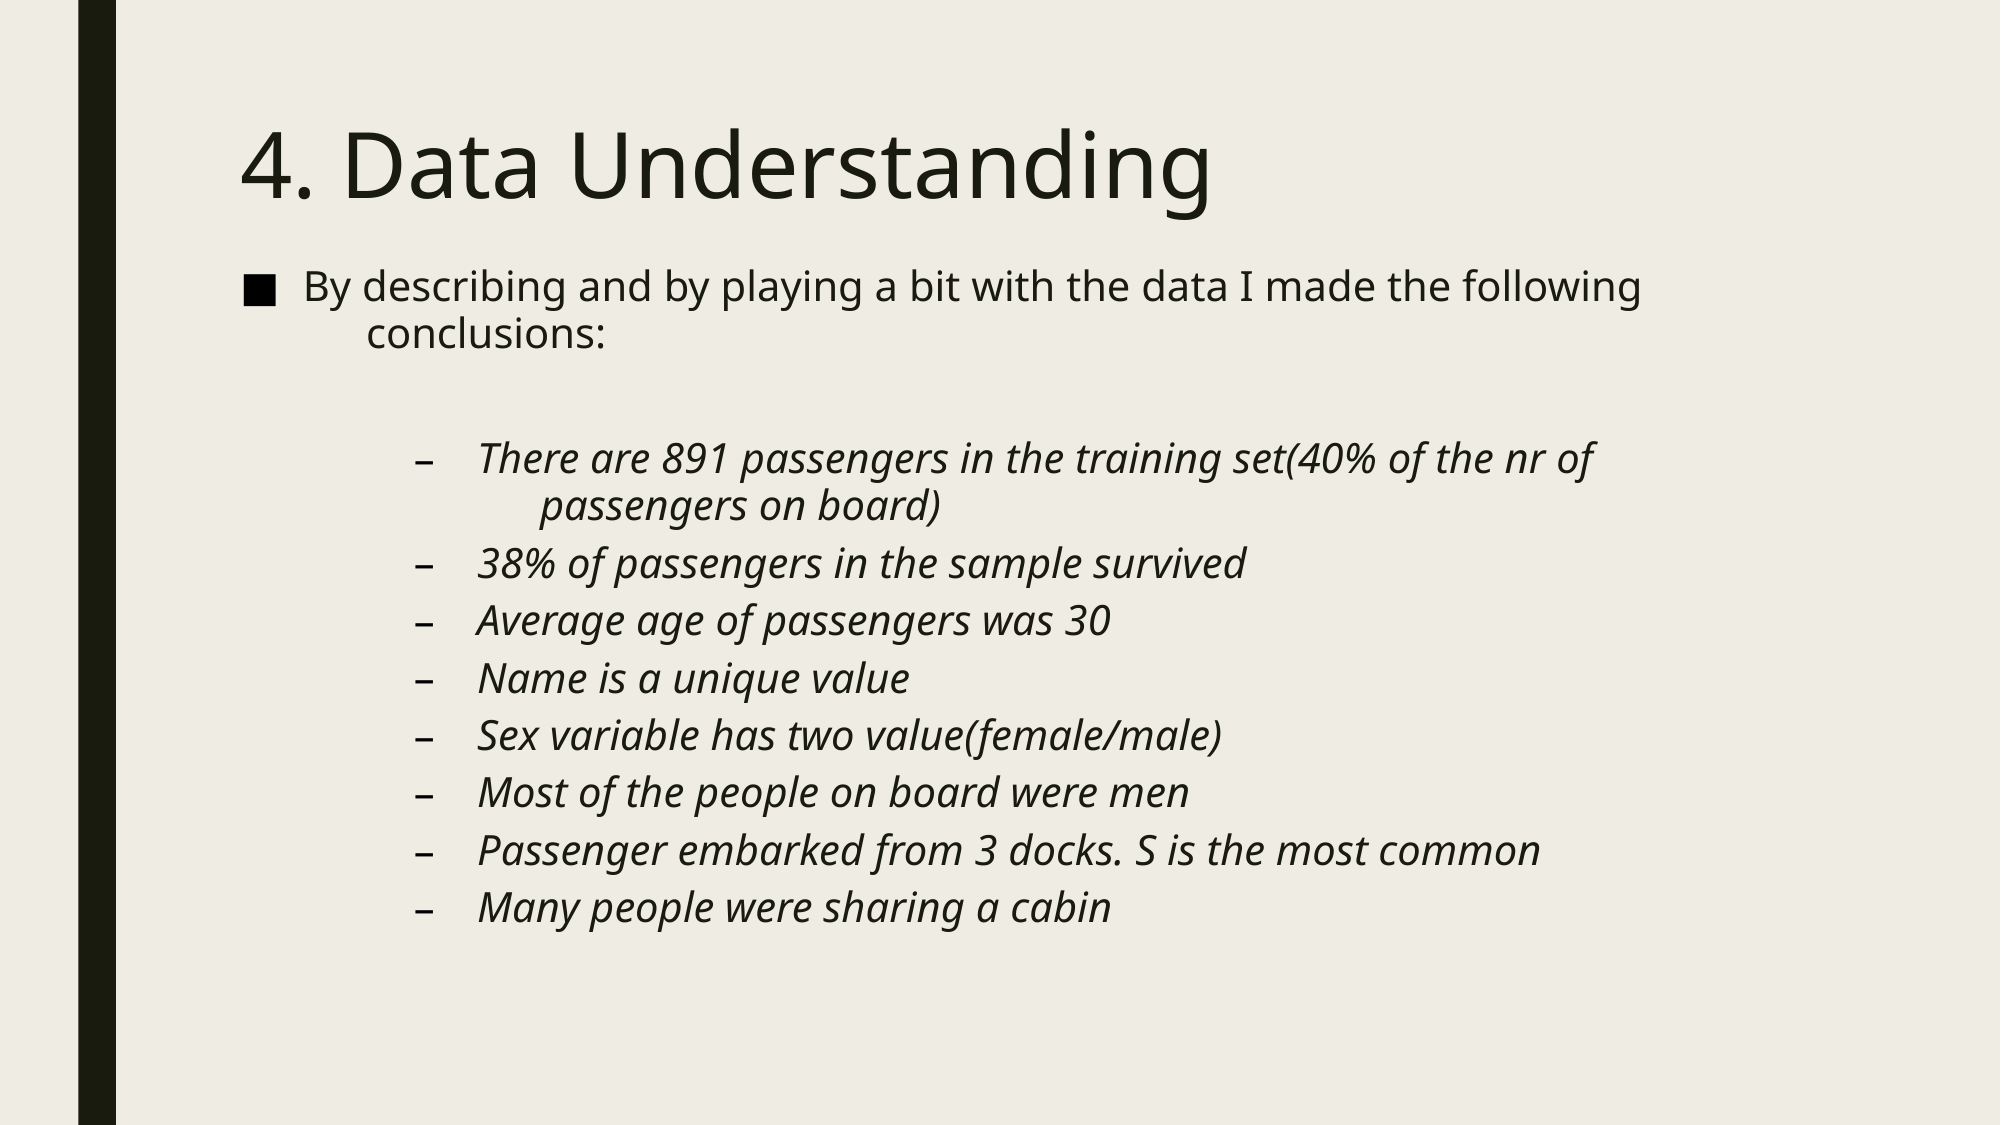

# 4. Data Understanding
By describing and by playing a bit with the data I made the following conclusions:
There are 891 passengers in the training set(40% of the nr of passengers on board)
38% of passengers in the sample survived
Average age of passengers was 30
Name is a unique value
Sex variable has two value(female/male)
Most of the people on board were men
Passenger embarked from 3 docks. S is the most common
Many people were sharing a cabin